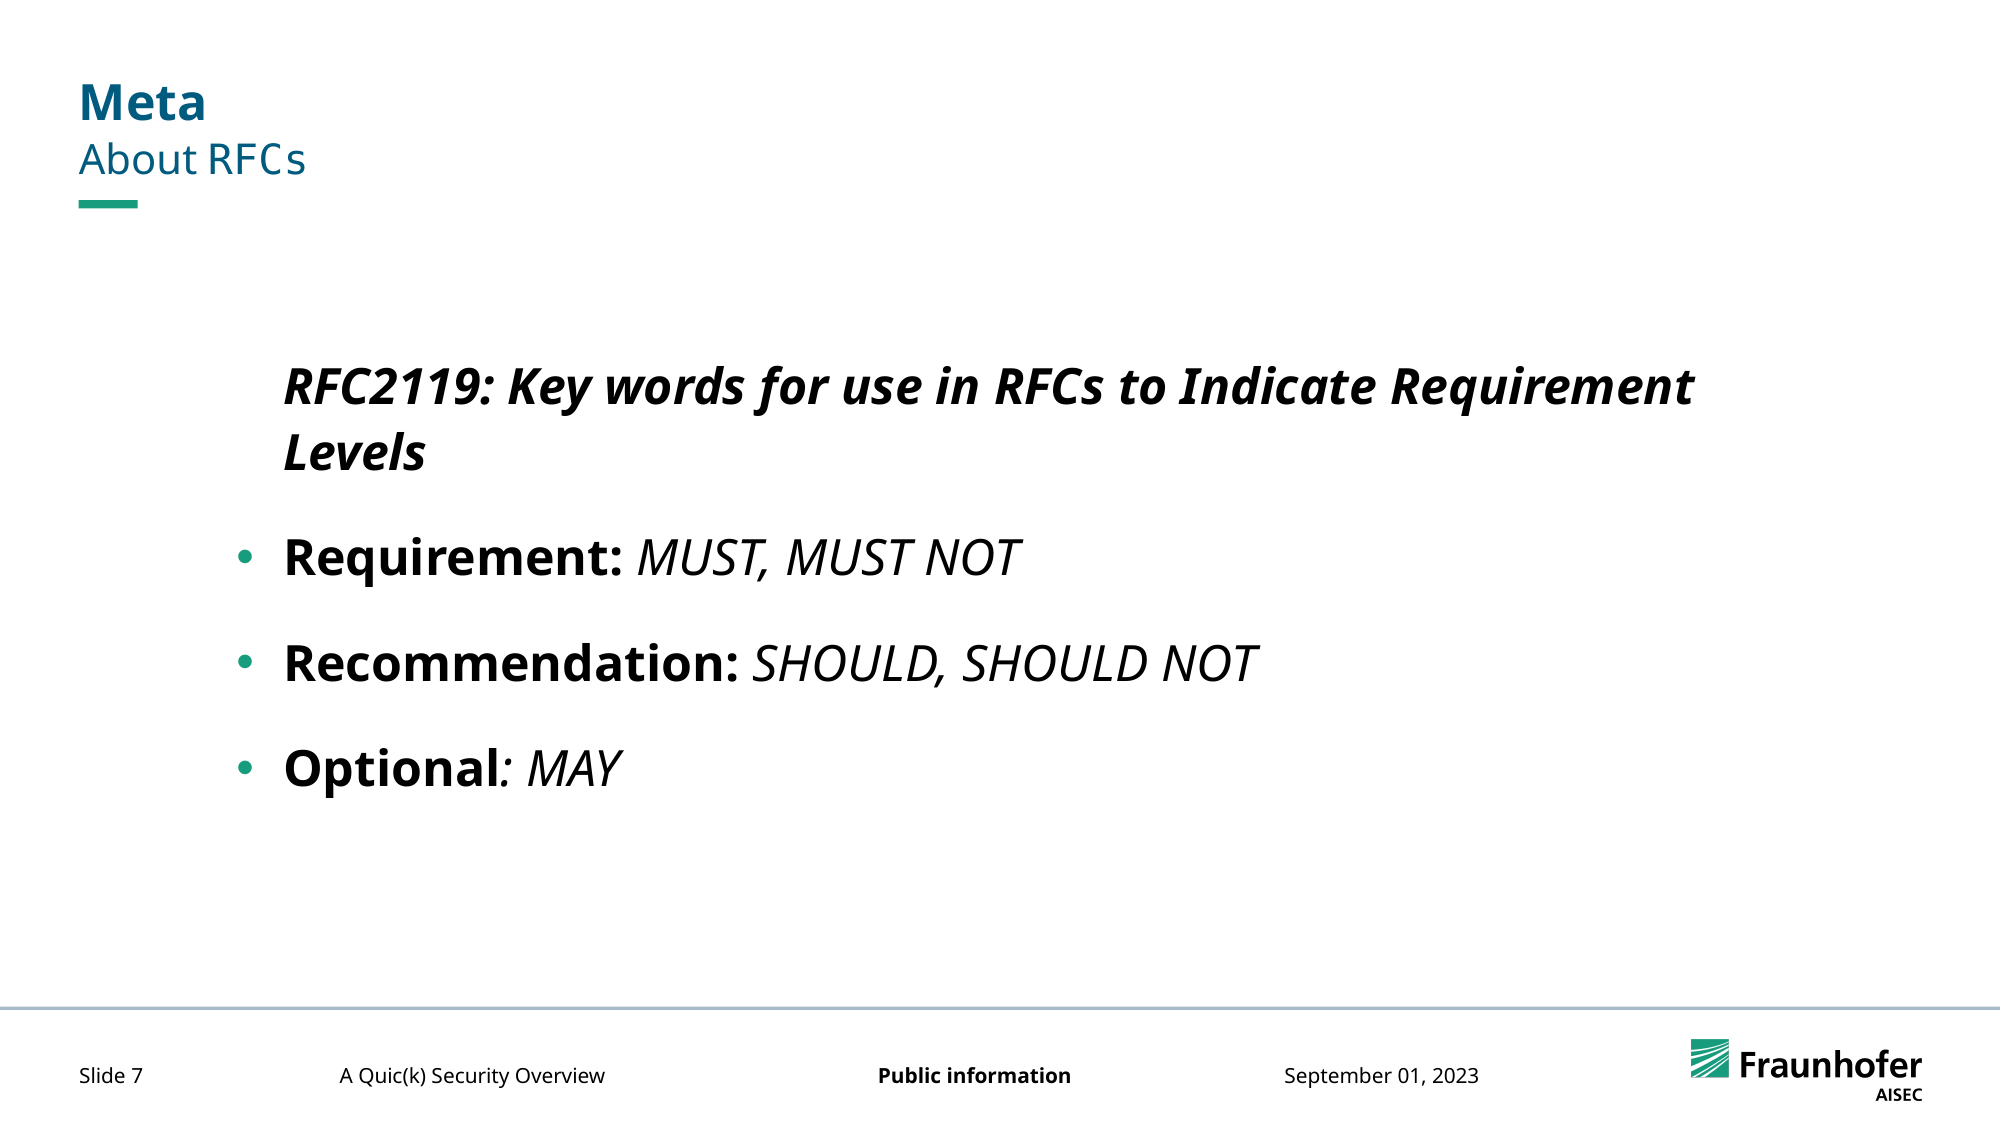

# Meta
About RFCs
RFC2119: Key words for use in RFCs to Indicate Requirement Levels
Requirement: MUST, MUST NOT
Recommendation: SHOULD, SHOULD NOT
Optional: MAY